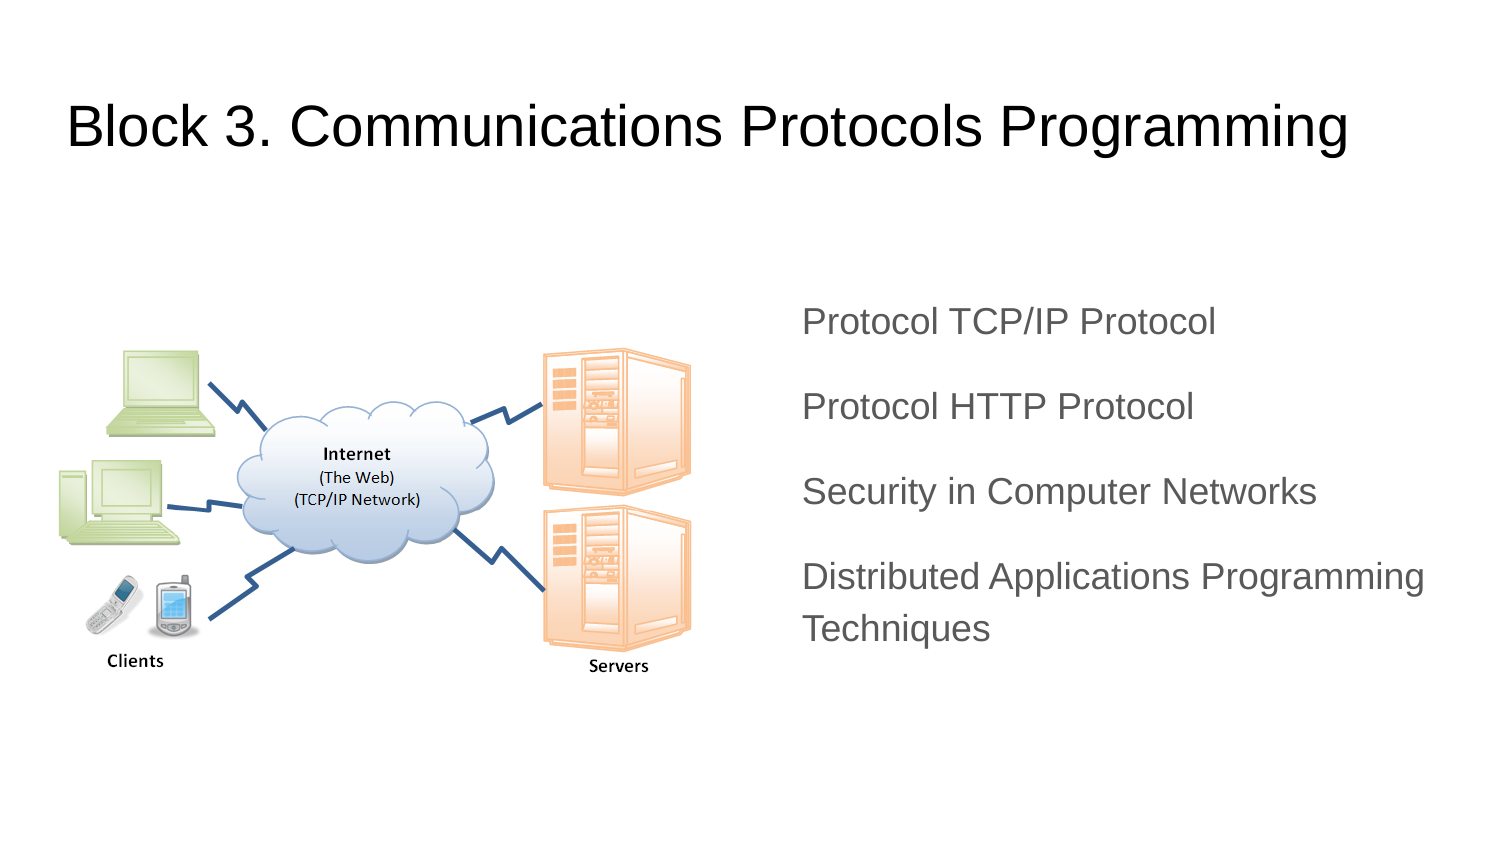

# Block 3. Communications Protocols Programming
Protocol TCP/IP Protocol
Protocol HTTP Protocol
Security in Computer Networks
Distributed Applications Programming Techniques